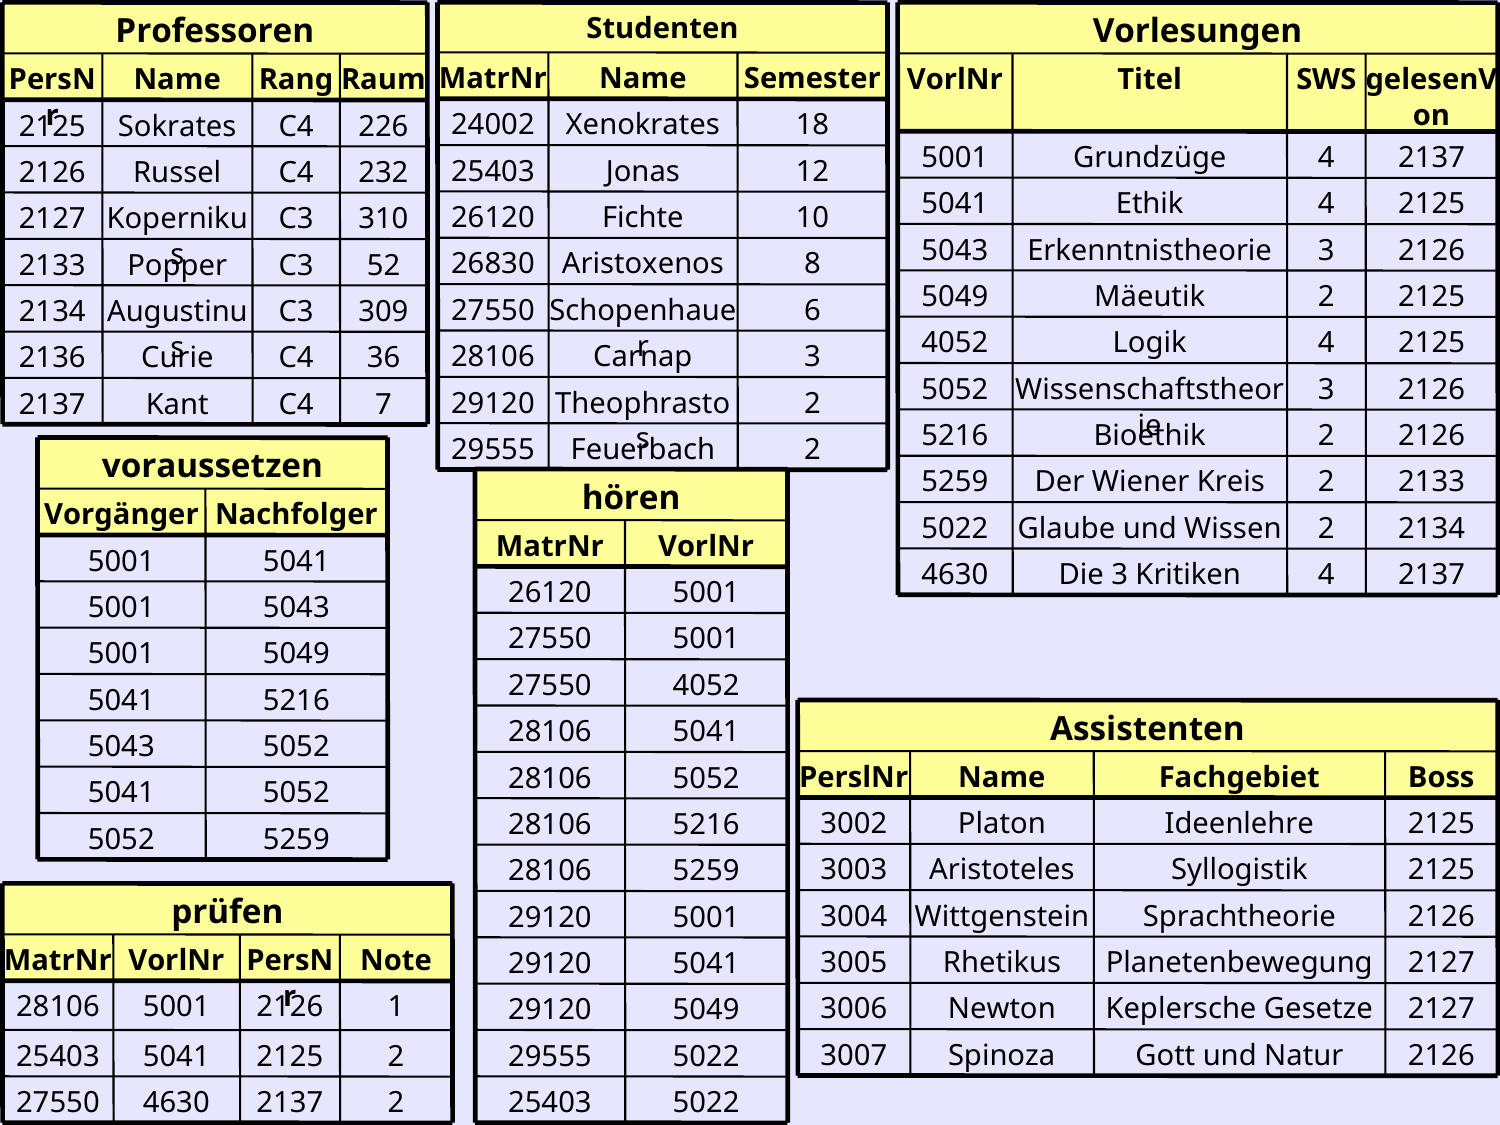

Professoren
PersNr
Name
Rang
Raum
2125
Sokrates
C4
226
2126
Russel
C4
232
2127
Kopernikus
C3
310
2133
Popper
C3
52
2134
Augustinus
C3
309
2136
Curie
C4
36
2137
Kant
C4
7
Studenten
MatrNr
Name
Semester
24002
Xenokrates
18
25403
Jonas
12
26120
Fichte
10
26830
Aristoxenos
8
27550
Schopenhauer
6
28106
Carnap
3
29120
Theophrastos
2
29555
Feuerbach
2
Vorlesungen
VorlNr
Titel
SWS
gelesenVon
5001
Grundzüge
4
2137
5041
Ethik
4
2125
5043
Erkenntnistheorie
3
2126
5049
Mäeutik
2
2125
4052
Logik
4
2125
5052
Wissenschaftstheorie
3
2126
5216
Bioethik
2
2126
5259
Der Wiener Kreis
2
2133
5022
Glaube und Wissen
2
2134
4630
Die 3 Kritiken
4
2137
voraussetzen
Vorgänger
Nachfolger
5001
5041
5001
5043
5001
5049
5041
5216
5043
5052
5041
5052
5052
5259
hören
MatrNr
VorlNr
26120
5001
27550
5001
27550
4052
28106
5041
28106
5052
28106
5216
28106
5259
29120
5001
29120
5041
29120
5049
29555
5022
25403
5022
Assistenten
PerslNr
Name
Fachgebiet
Boss
3002
Platon
Ideenlehre
2125
3003
Aristoteles
Syllogistik
2125
3004
Wittgenstein
Sprachtheorie
2126
3005
Rhetikus
Planetenbewegung
2127
3006
Newton
Keplersche Gesetze
2127
3007
Spinoza
Gott und Natur
2126
prüfen
MatrNr
VorlNr
PersNr
Note
28106
5001
2126
1
25403
5041
2125
2
27550
4630
2137
2